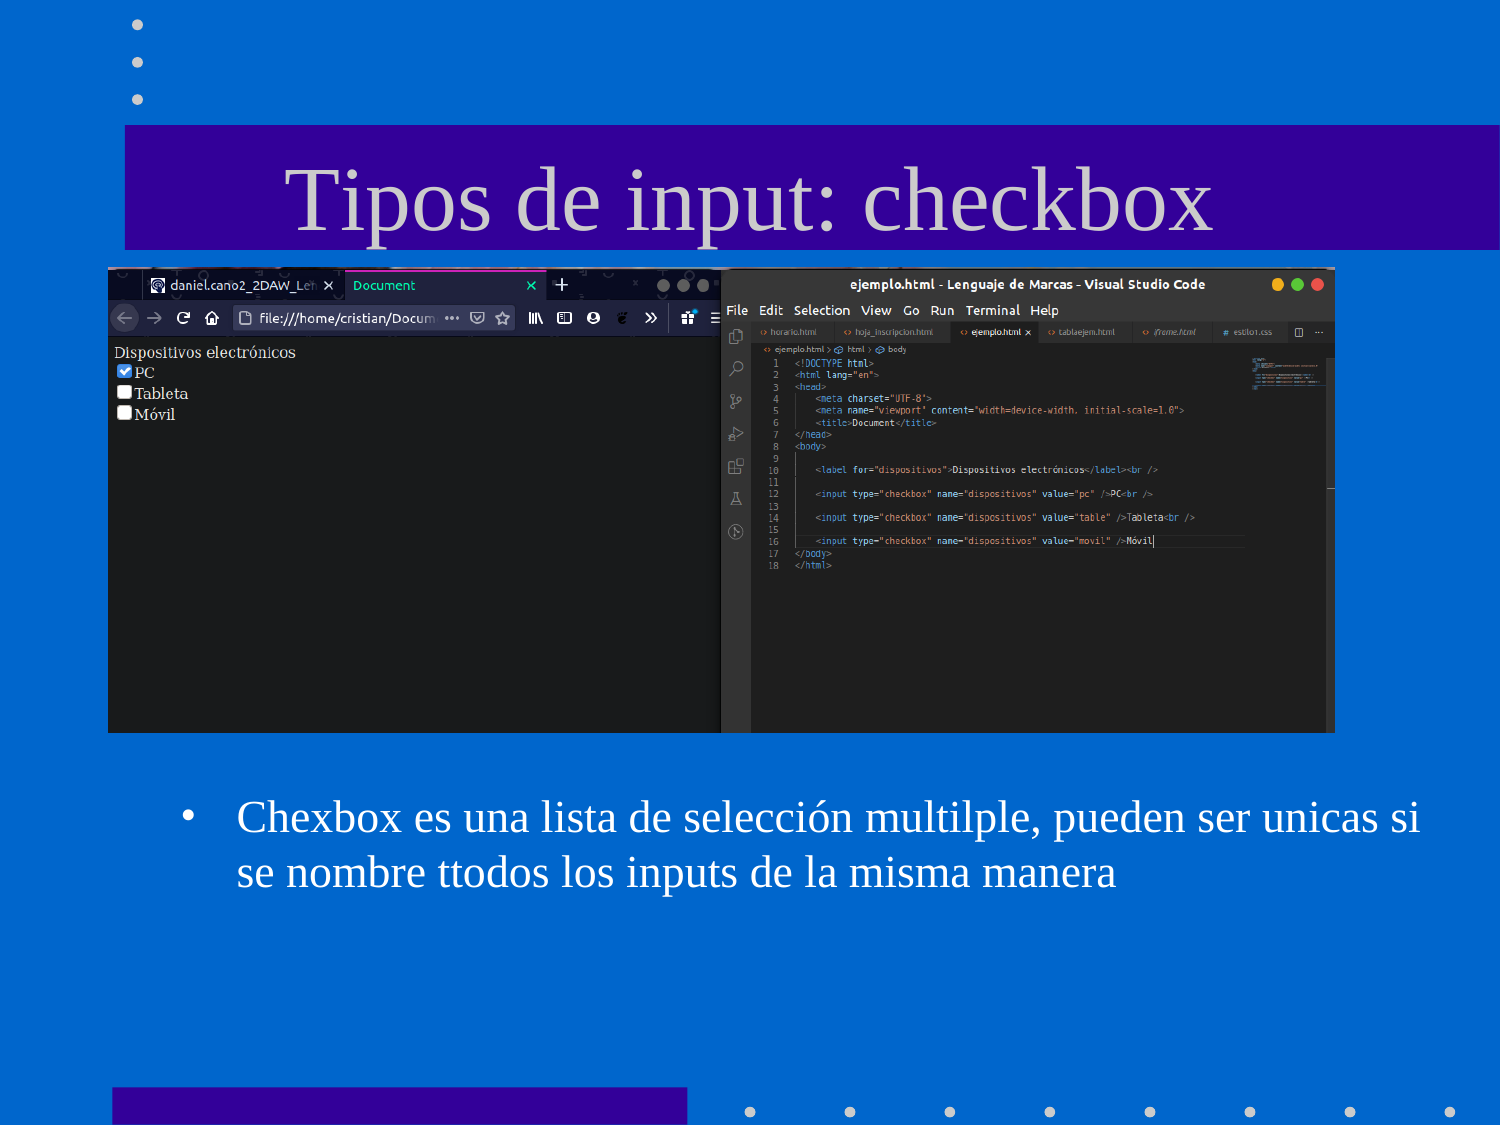

# Tipos de input: checkbox
Chexbox es una lista de selección multilple, pueden ser unicas si se nombre ttodos los inputs de la misma manera